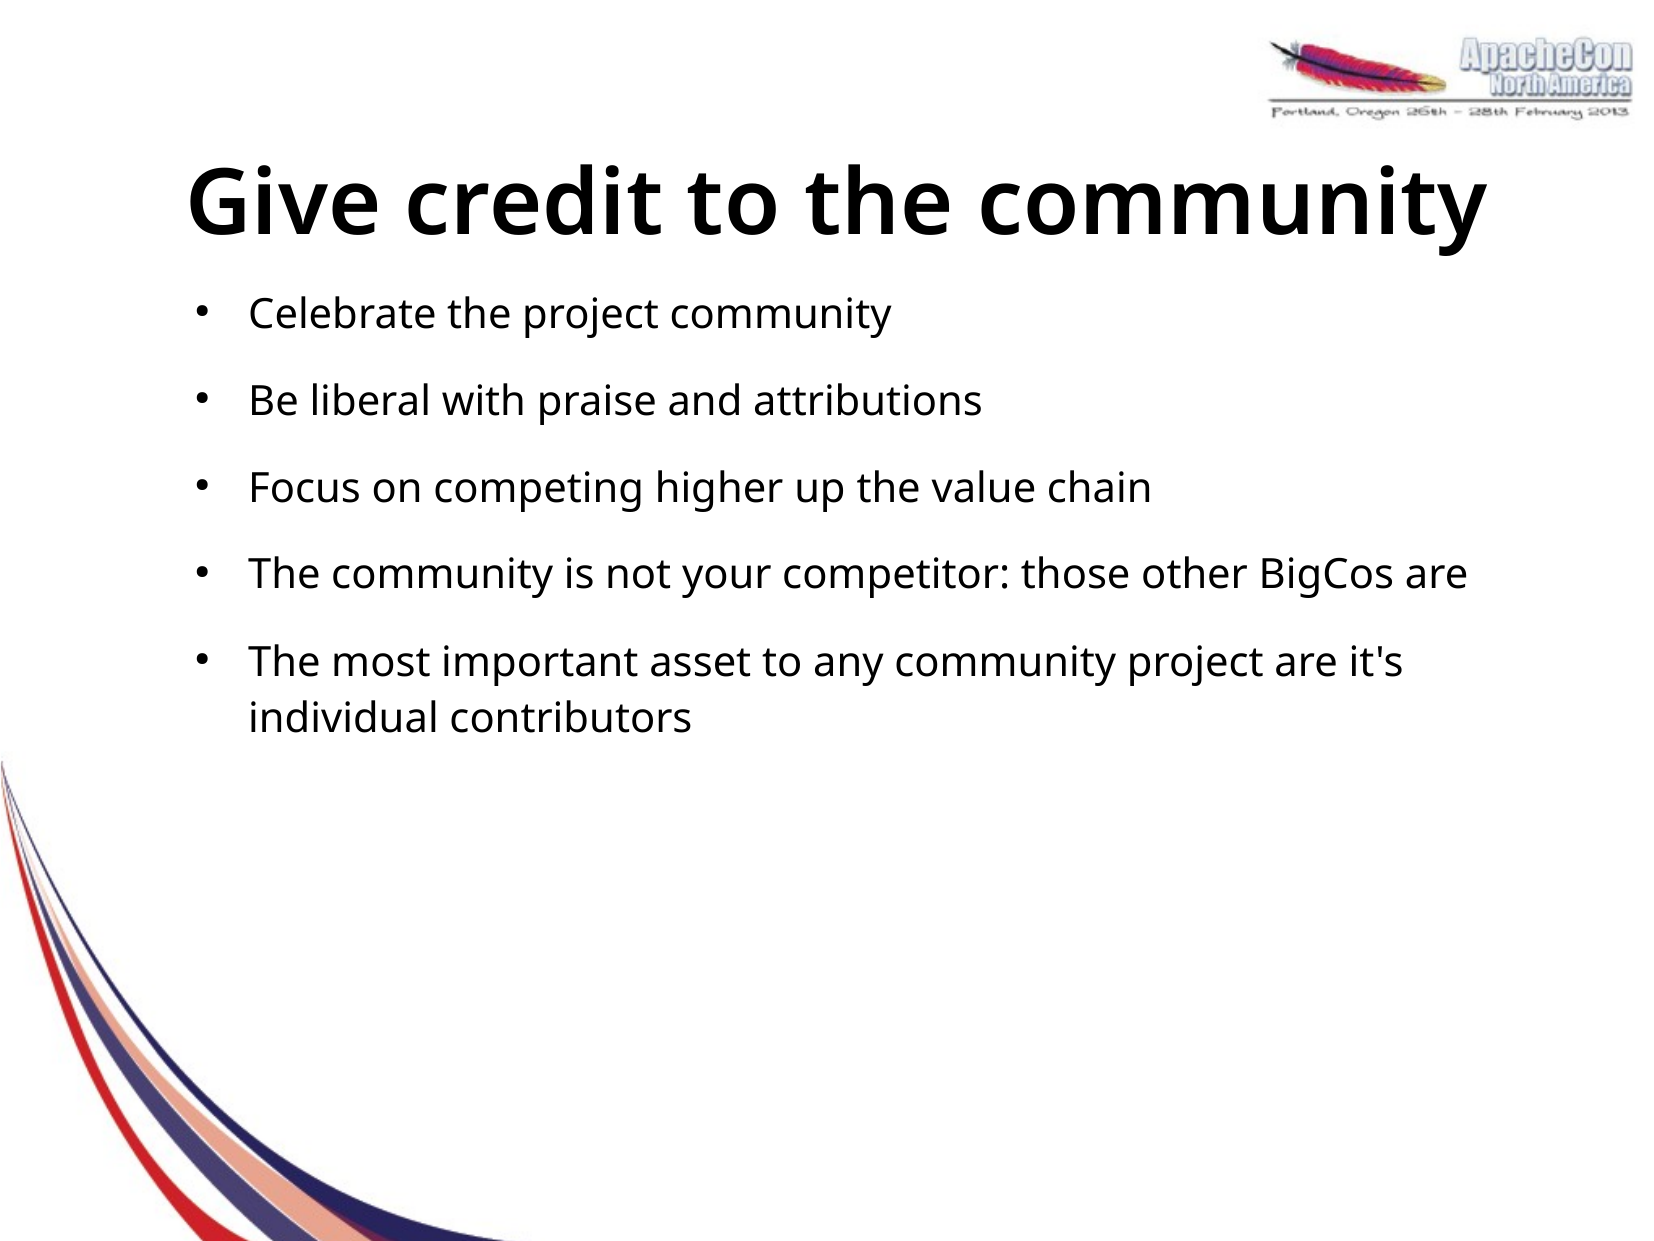

# Give credit to the community
Celebrate the project community
Be liberal with praise and attributions
Focus on competing higher up the value chain
The community is not your competitor: those other BigCos are
The most important asset to any community project are it's individual contributors